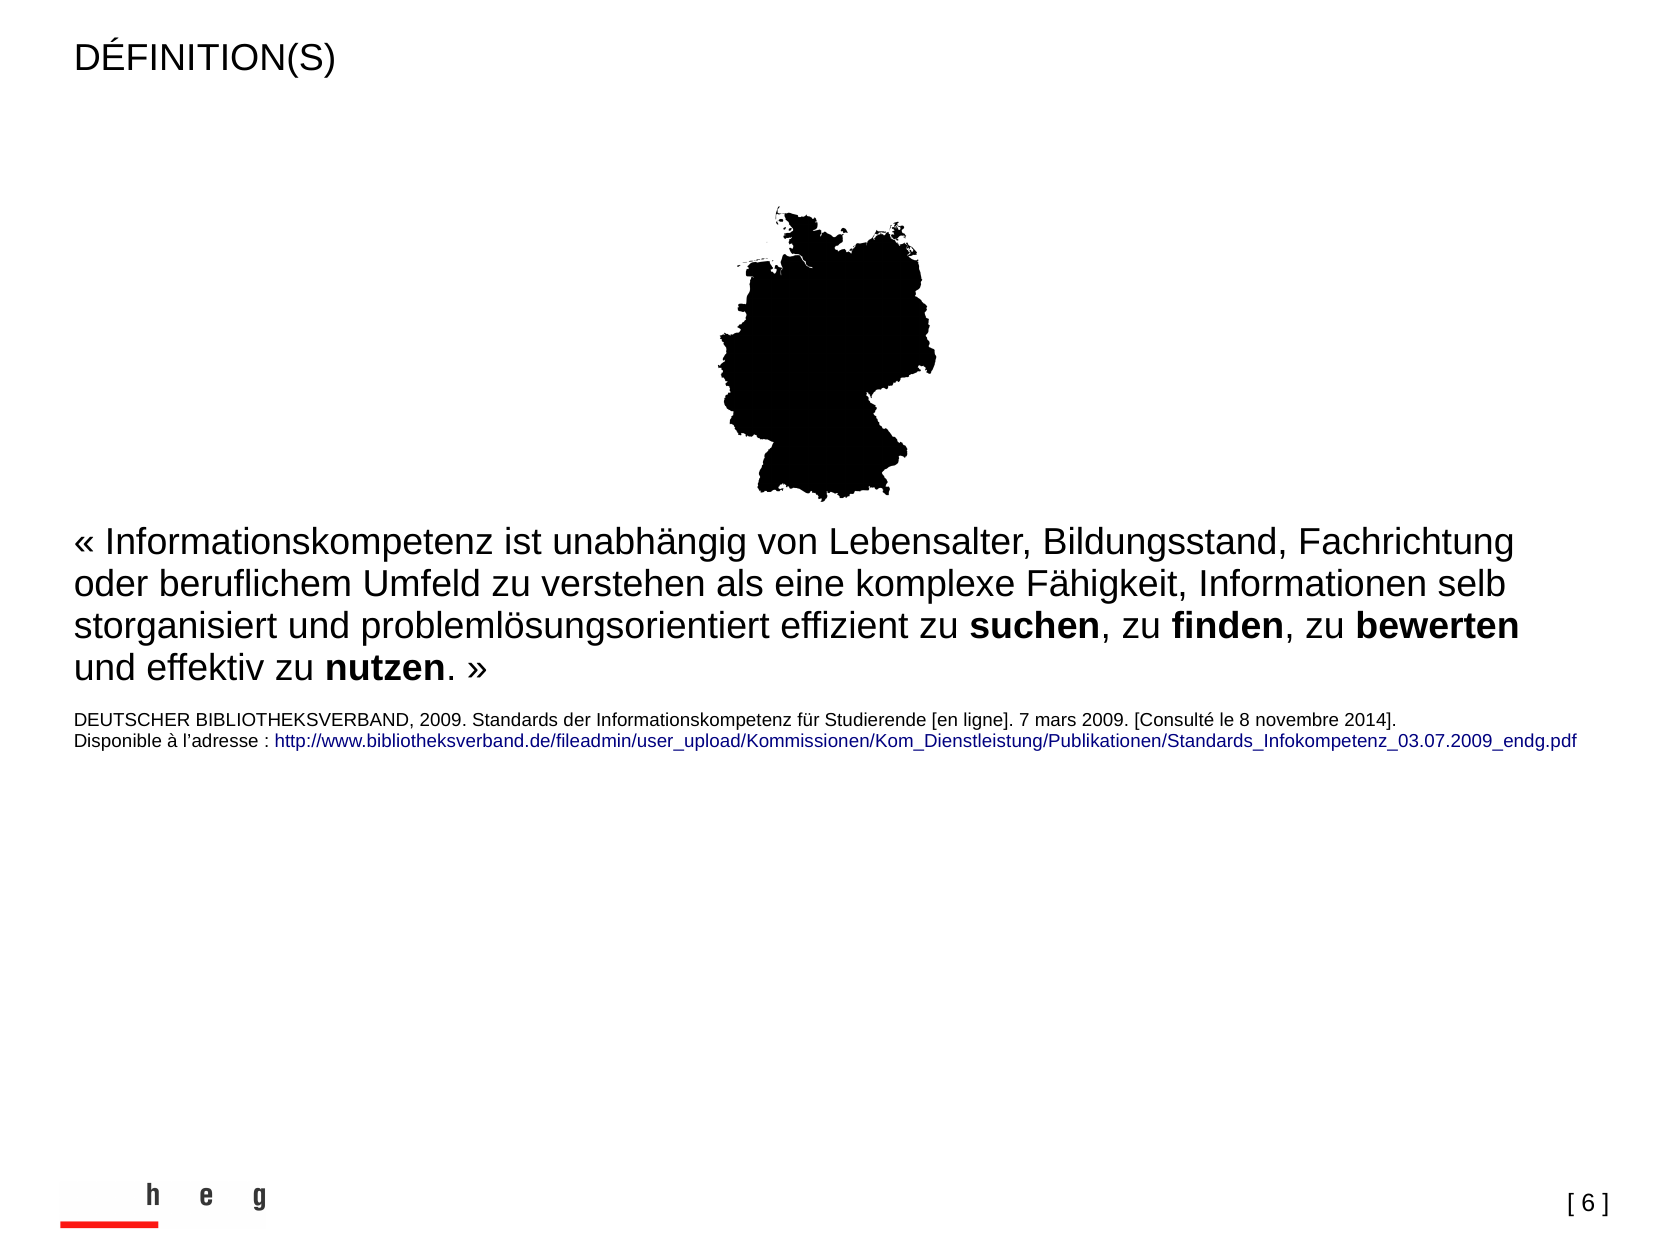

DÉFINITION(S)
« Informationskompetenz ist unabhängig von Lebensalter, Bildungsstand, Fachrichtung
oder beruflichem Umfeld zu verstehen als eine komplexe Fähigkeit, Informationen selb storganisiert und problemlösungsorientiert effizient zu suchen, zu finden, zu bewerten und effektiv zu nutzen. »
DEUTSCHER BIBLIOTHEKSVERBAND, 2009. Standards der Informationskompetenz für Studierende [en ligne]. 7 mars 2009. [Consulté le 8 novembre 2014].
Disponible à l’adresse : http://www.bibliotheksverband.de/fileadmin/user_upload/Kommissionen/Kom_Dienstleistung/Publikationen/Standards_Infokompetenz_03.07.2009_endg.pdf